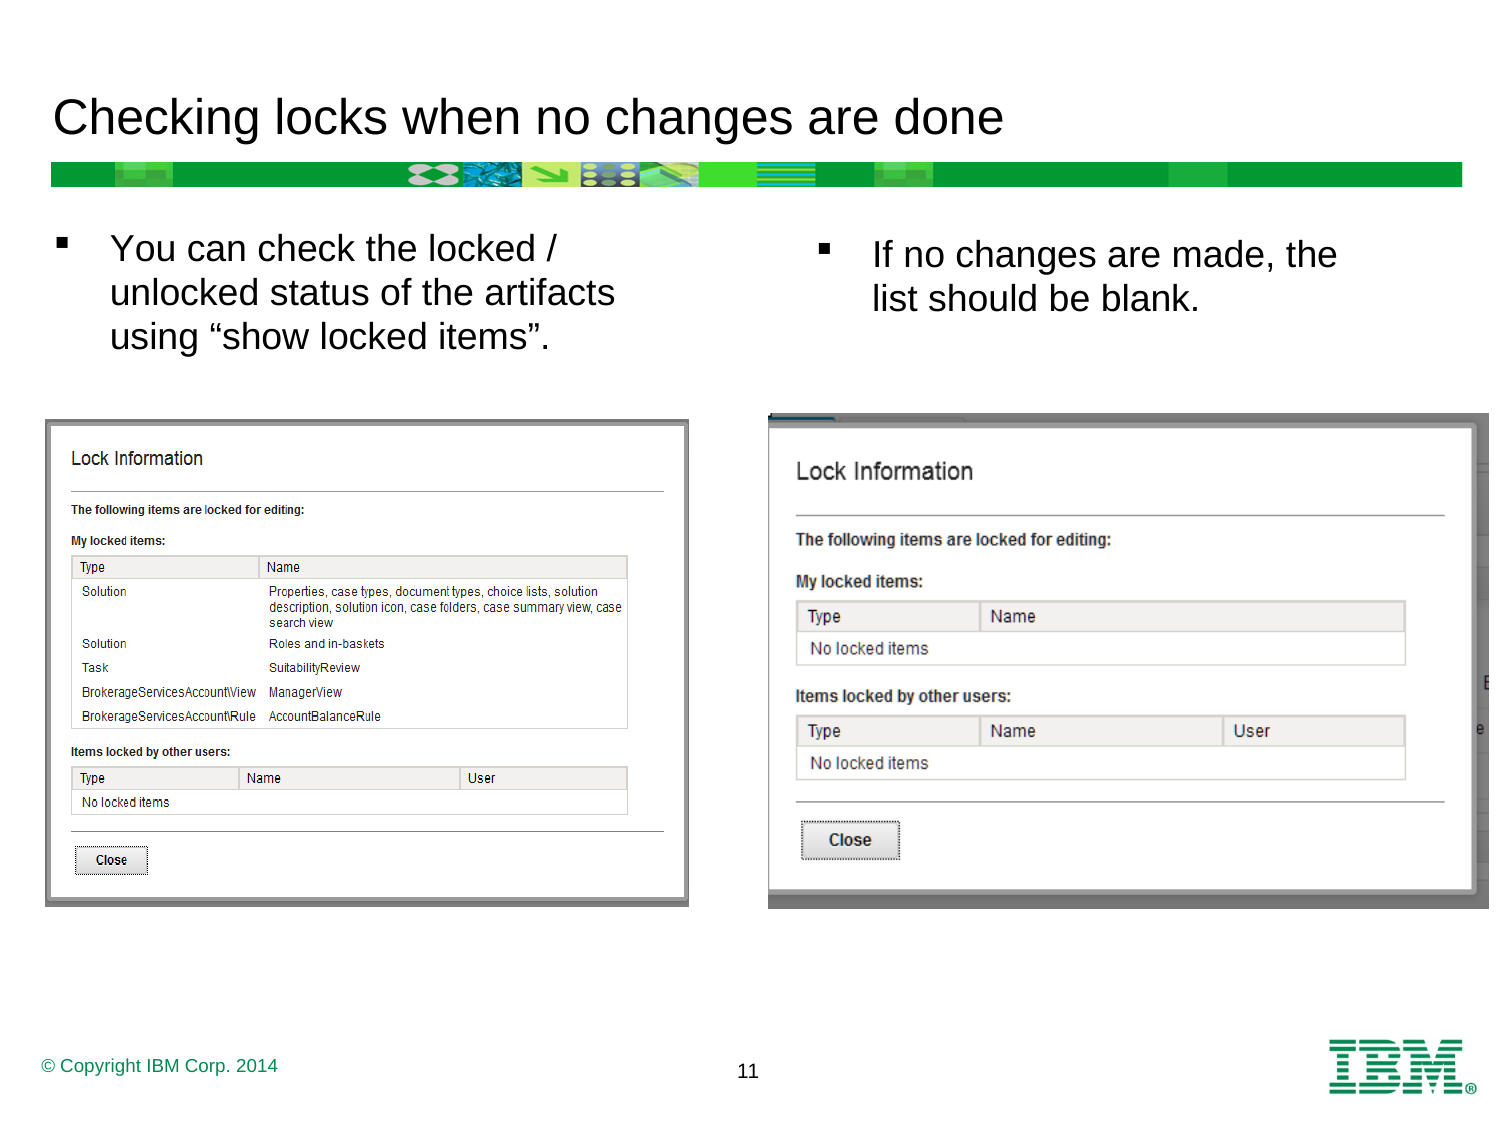

# Checking locks when no changes are done
You can check the locked / unlocked status of the artifacts using “show locked items”.
If no changes are made, the list should be blank.
11